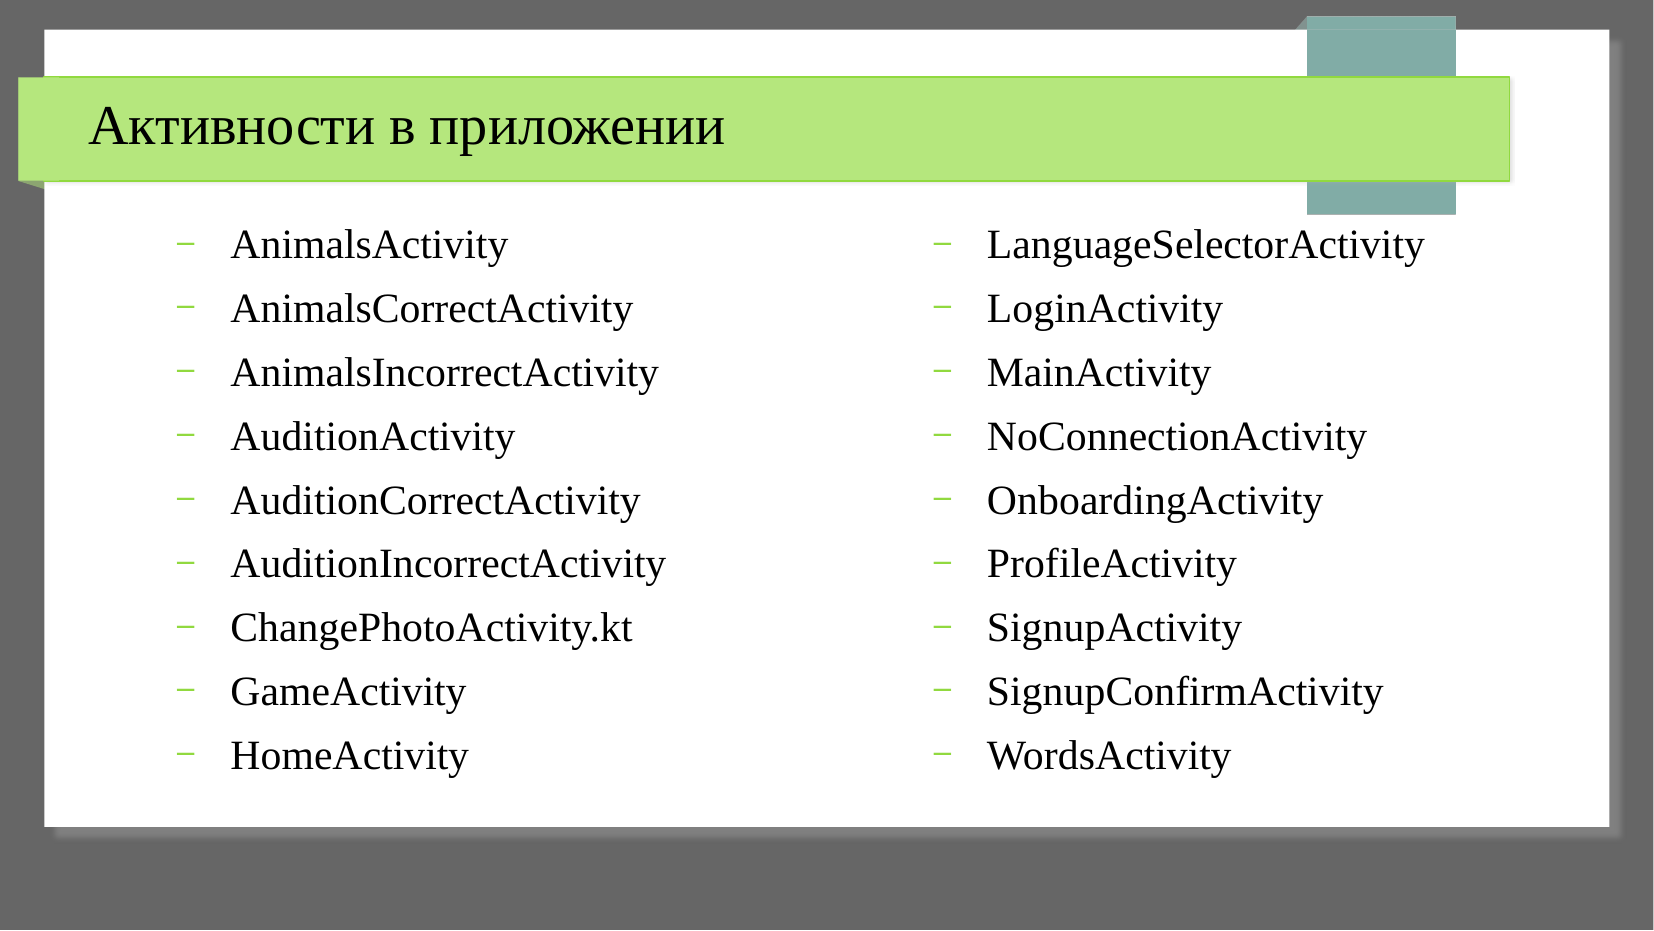

# Активности в приложении
AnimalsActivity
AnimalsCorrectActivity
AnimalsIncorrectActivity
AuditionActivity
AuditionCorrectActivity
AuditionIncorrectActivity
ChangePhotoActivity.kt
GameActivity
HomeActivity
LanguageSelectorActivity
LoginActivity
MainActivity
NoConnectionActivity
OnboardingActivity
ProfileActivity
SignupActivity
SignupConfirmActivity
WordsActivity